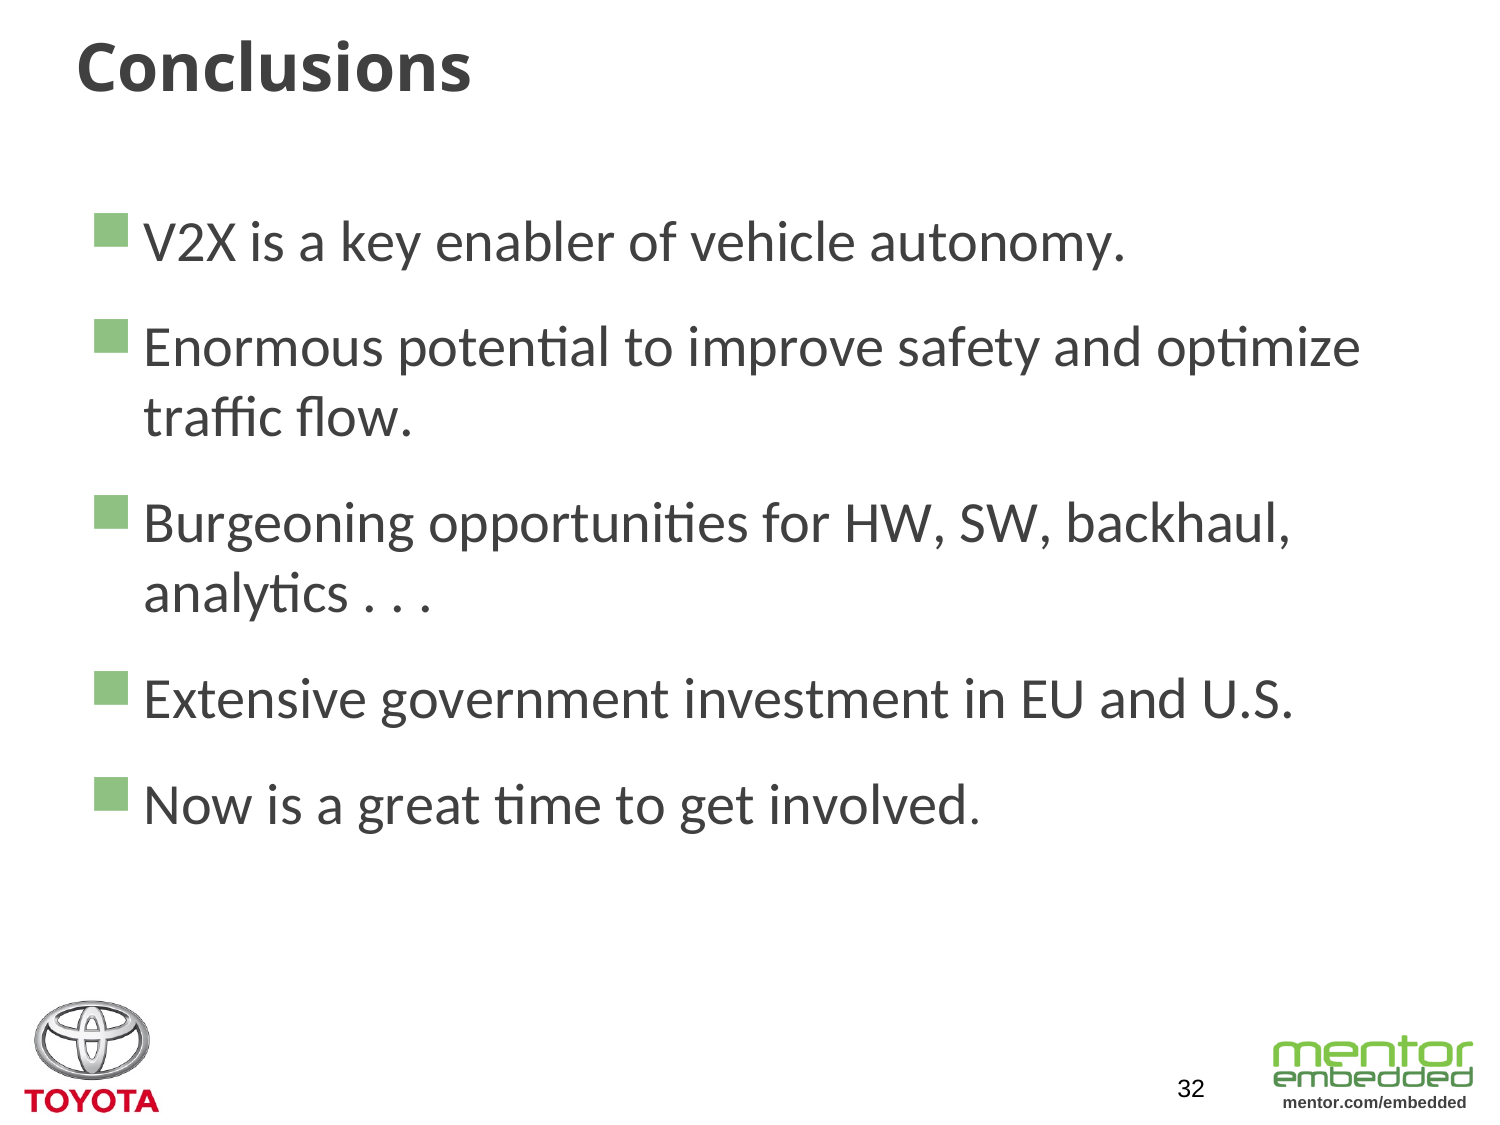

Conclusions
V2X is a key enabler of vehicle autonomy.
Enormous potential to improve safety and optimize traffic flow.
Burgeoning opportunities for HW, SW, backhaul, analytics . . .
Extensive government investment in EU and U.S.
Now is a great time to get involved.